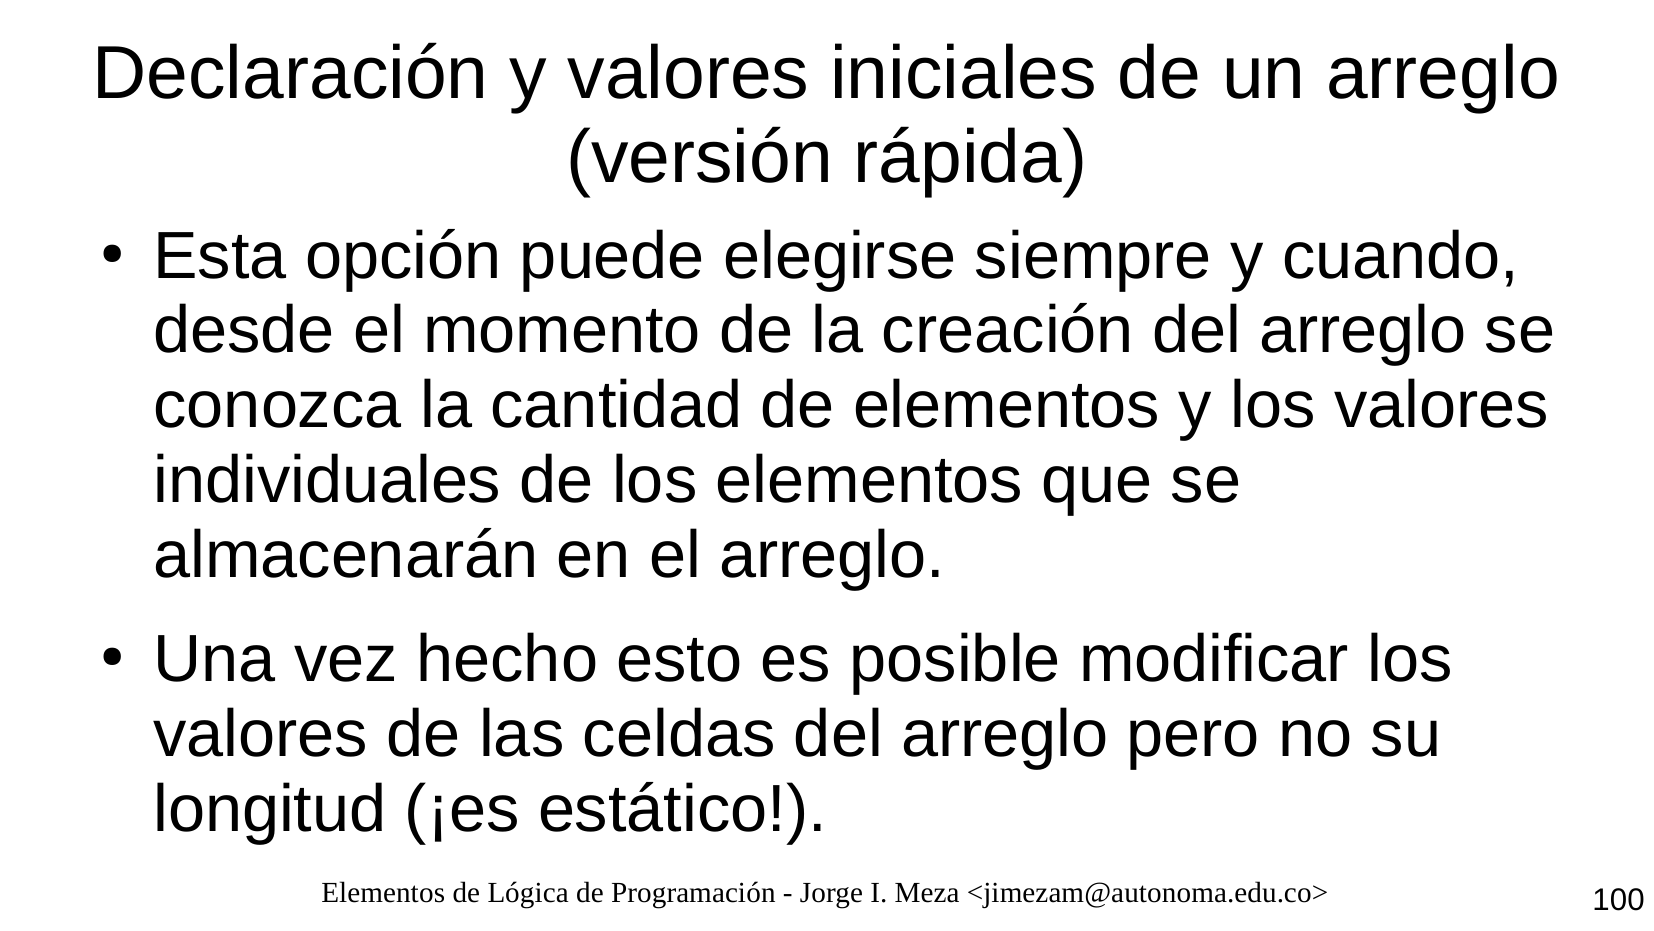

# Declaración y valores iniciales de un arreglo (versión rápida)
Esta opción puede elegirse siempre y cuando, desde el momento de la creación del arreglo se conozca la cantidad de elementos y los valores individuales de los elementos que se almacenarán en el arreglo.
Una vez hecho esto es posible modificar los valores de las celdas del arreglo pero no su longitud (¡es estático!).
Elementos de Lógica de Programación - Jorge I. Meza <jimezam@autonoma.edu.co>